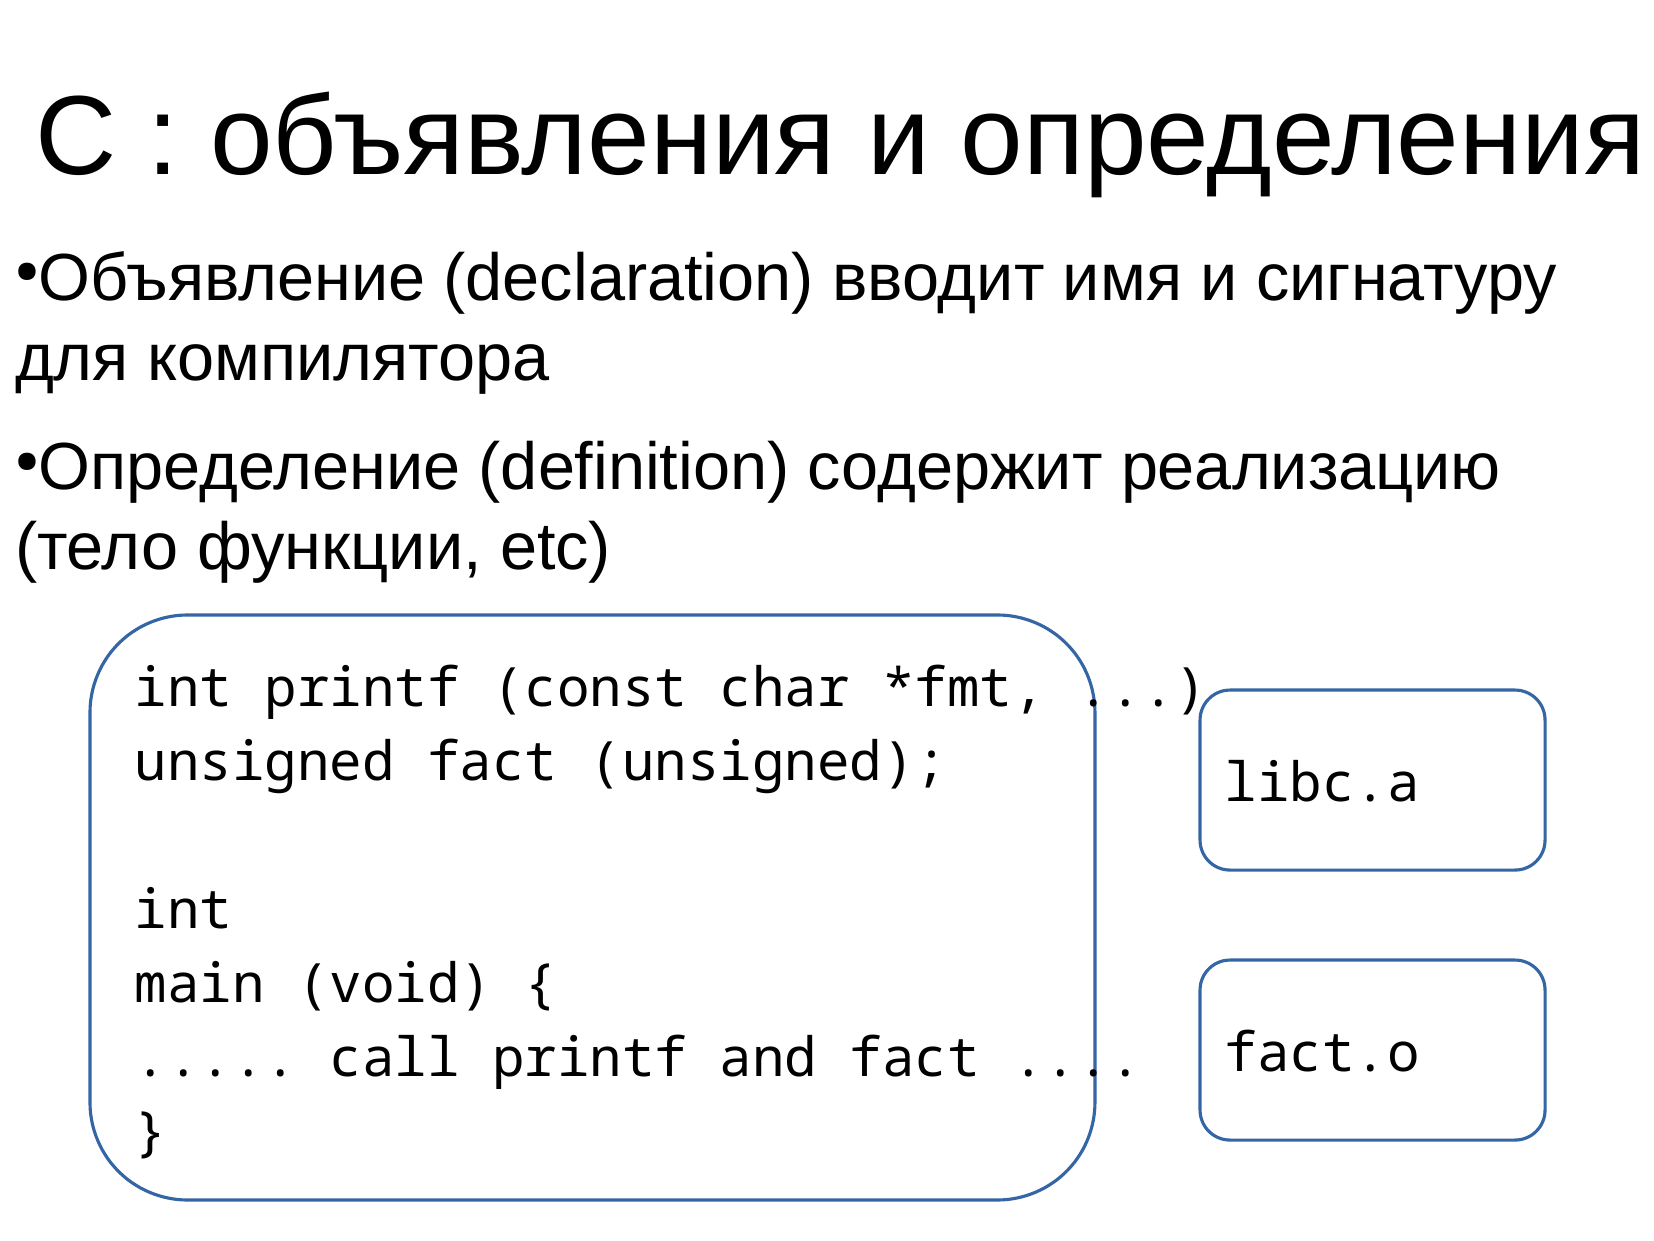

# C : объявления и определения
Объявление (declaration) вводит имя и сигнатуру для компилятора
Определение (definition) содержит реализацию (тело функции, etc)
int printf (const char *fmt, ...)
unsigned fact (unsigned);
int
main (void) {
..... call printf and fact ....
}
libc.a
fact.o